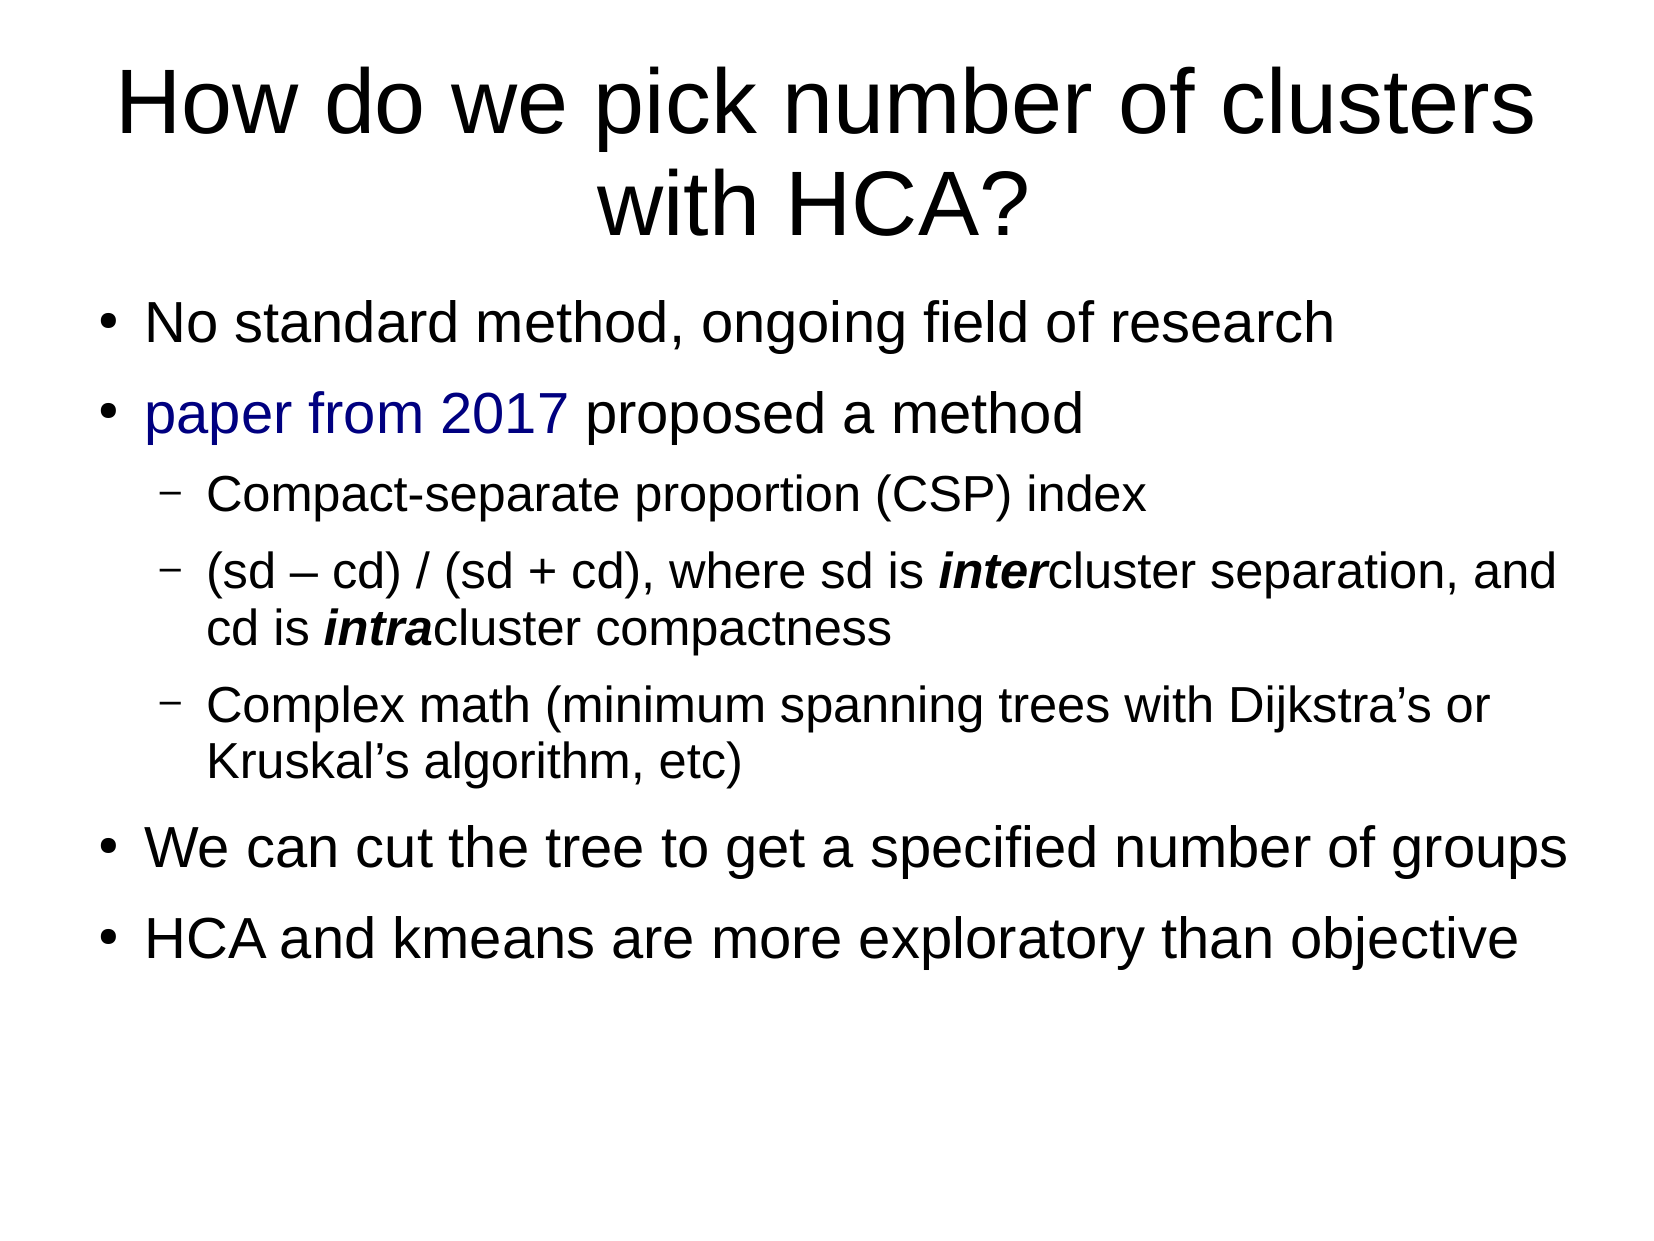

# How do we pick number of clusters with HCA?
No standard method, ongoing field of research
paper from 2017 proposed a method
Compact-separate proportion (CSP) index
(sd – cd) / (sd + cd), where sd is intercluster separation, and cd is intracluster compactness
Complex math (minimum spanning trees with Dijkstra’s or Kruskal’s algorithm, etc)
We can cut the tree to get a specified number of groups
HCA and kmeans are more exploratory than objective